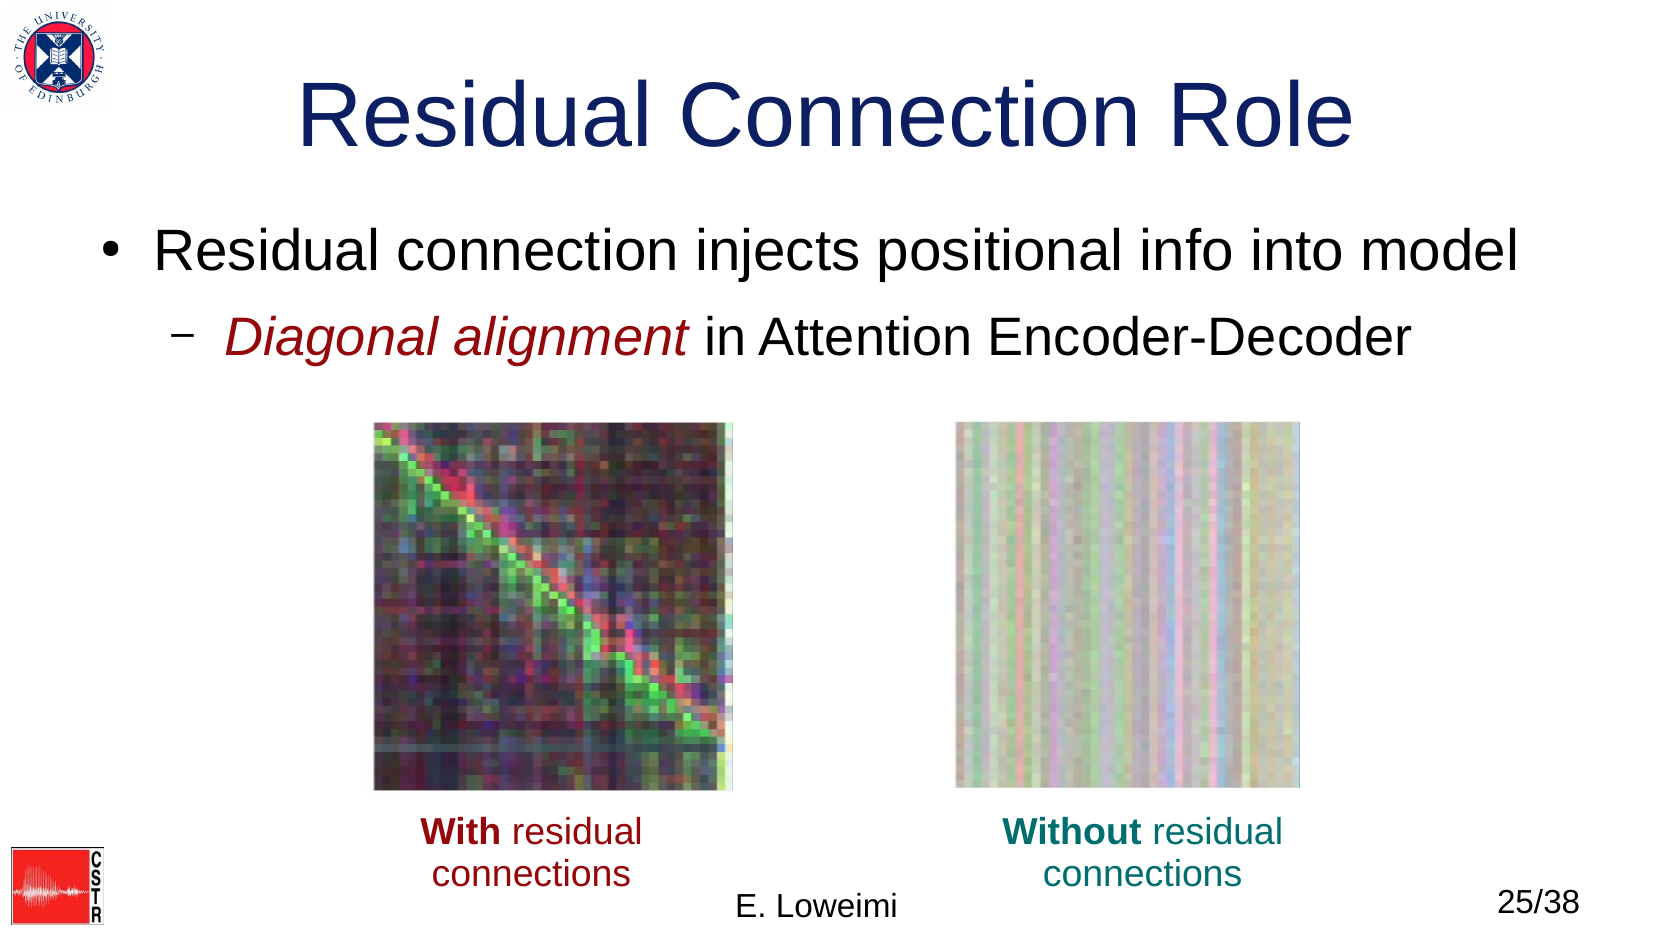

# Residual Connection Role
Residual connection injects positional info into model
Diagonal alignment in Attention Encoder-Decoder
With residual connections
Without residual connections
25/38
E. Loweimi